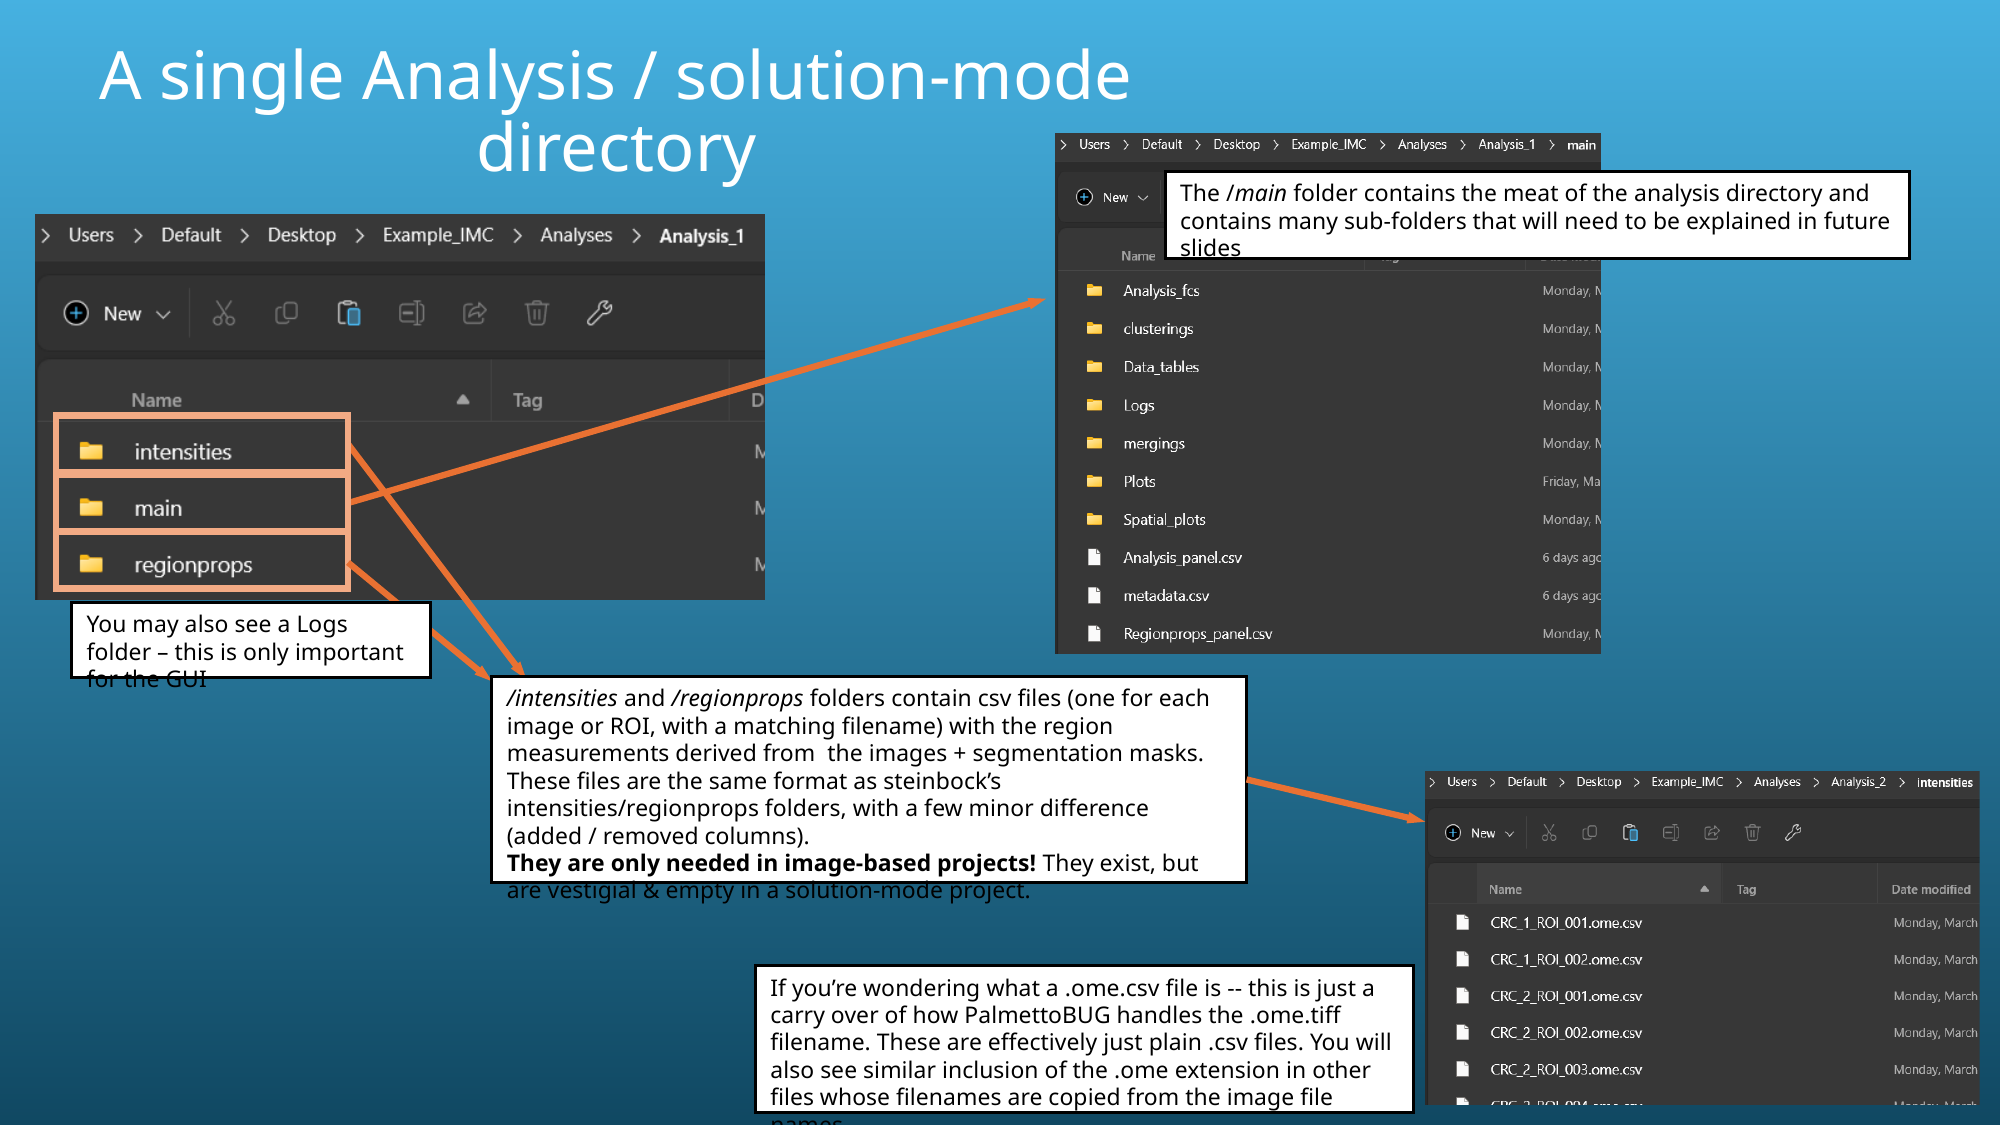

A single Analysis / solution-mode directory
The /main folder contains the meat of the analysis directory and contains many sub-folders that will need to be explained in future slides
You may also see a Logs folder – this is only important for the GUI
/intensities and /regionprops folders contain csv files (one for each image or ROI, with a matching filename) with the region measurements derived from the images + segmentation masks.
These files are the same format as steinbock’s intensities/regionprops folders, with a few minor difference (added / removed columns).
They are only needed in image-based projects! They exist, but are vestigial & empty in a solution-mode project.
If you’re wondering what a .ome.csv file is -- this is just a carry over of how PalmettoBUG handles the .ome.tiff filename. These are effectively just plain .csv files. You will also see similar inclusion of the .ome extension in other files whose filenames are copied from the image file names.